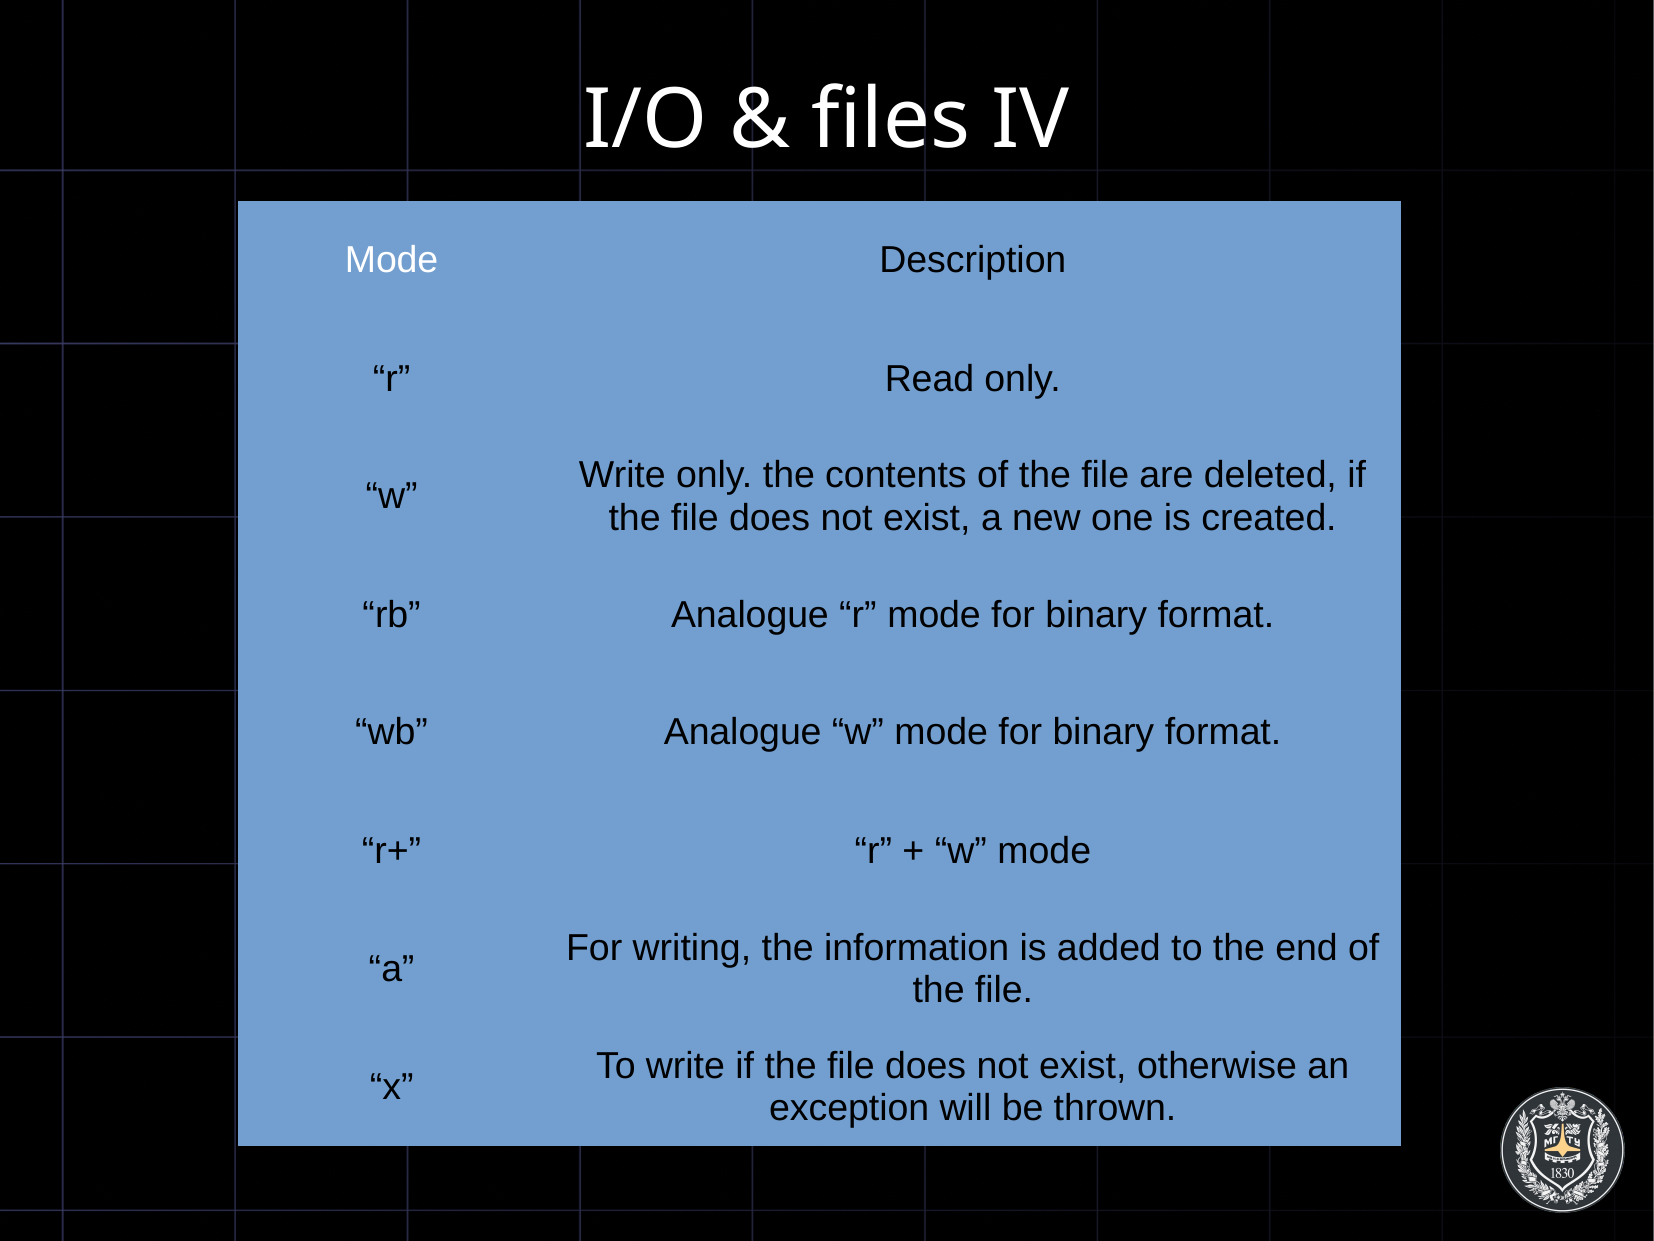

# I/O & files IV
| Mode | Description |
| --- | --- |
| “r” | Read only. |
| “w” | Write only. the contents of the file are deleted, if the file does not exist, a new one is created. |
| “rb” | Analogue “r” mode for binary format. |
| “wb” | Analogue “w” mode for binary format. |
| “r+” | “r” + “w” mode |
| “a” | For writing, the information is added to the end of the file. |
| “x” | To write if the file does not exist, otherwise an exception will be thrown. |